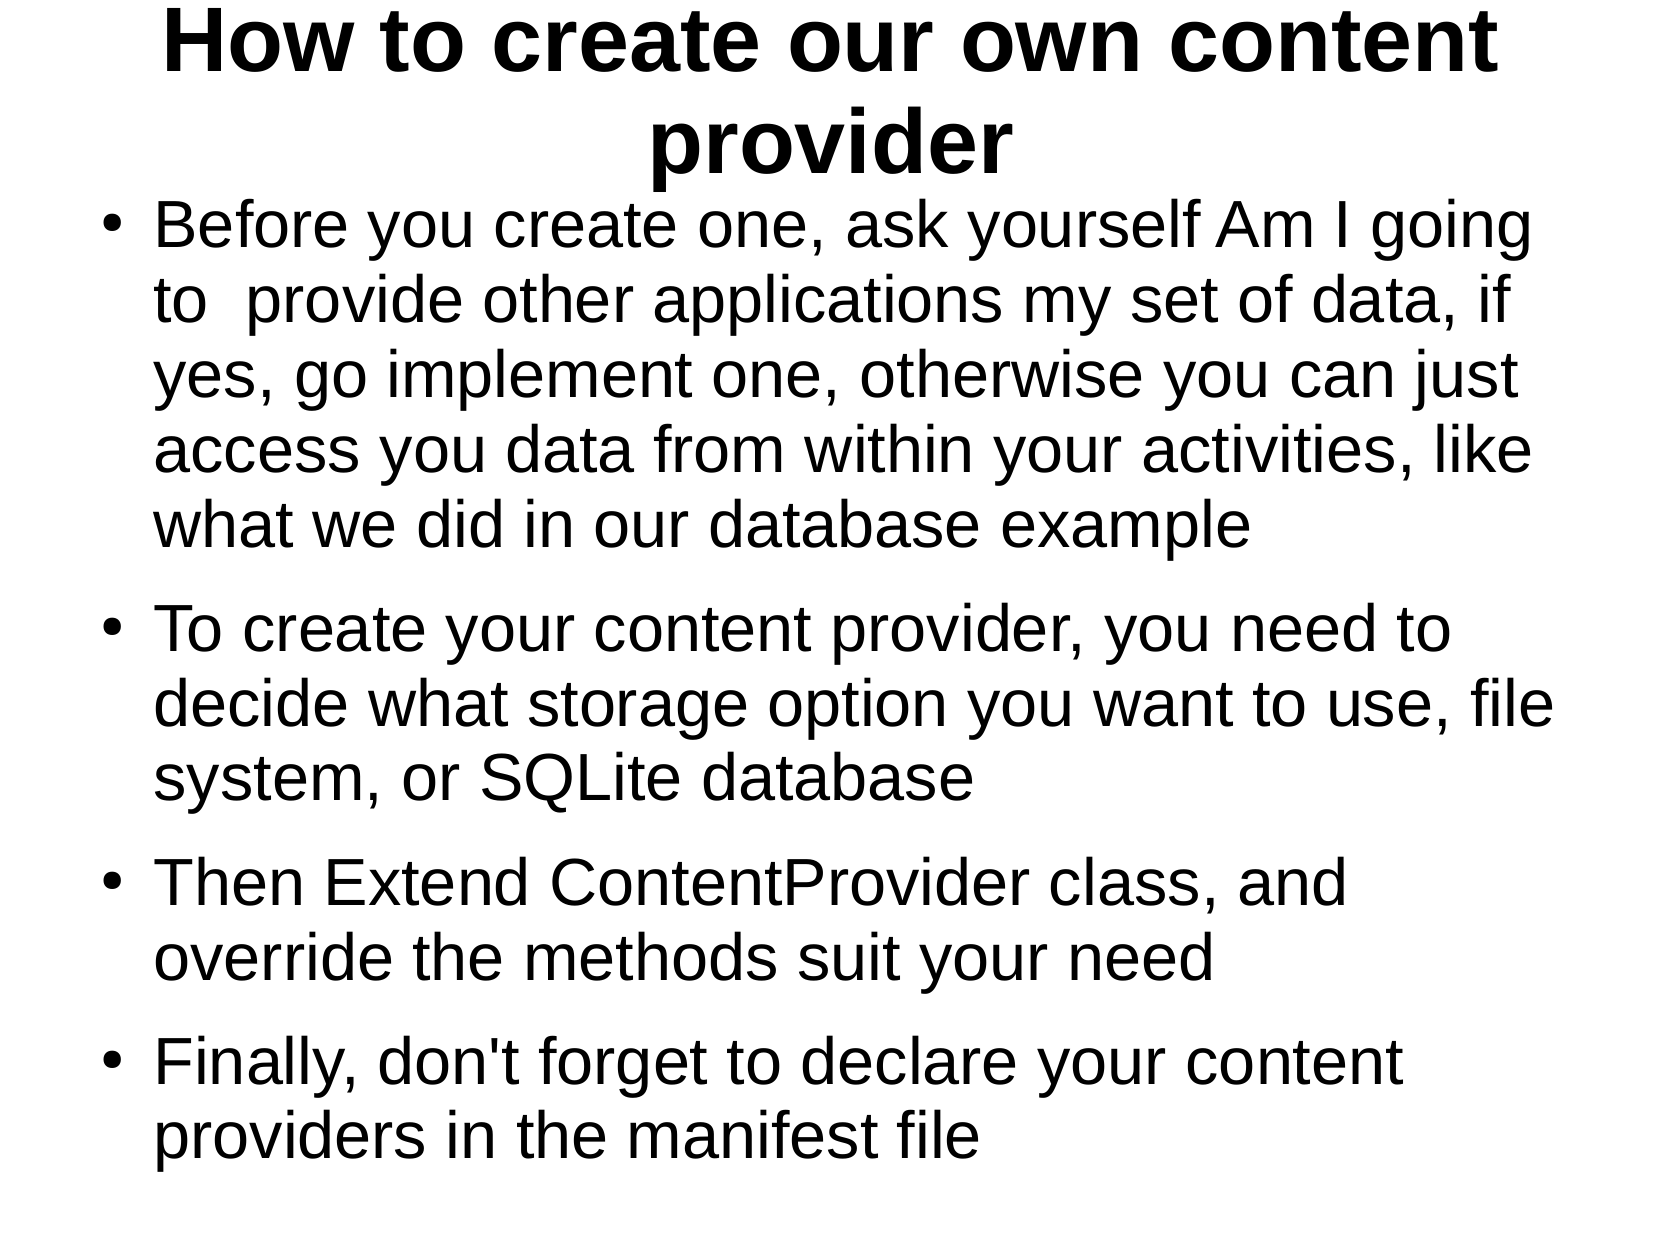

# How to create our own content provider
Before you create one, ask yourself Am I going to provide other applications my set of data, if yes, go implement one, otherwise you can just access you data from within your activities, like what we did in our database example
To create your content provider, you need to decide what storage option you want to use, file system, or SQLite database
Then Extend ContentProvider class, and override the methods suit your need
Finally, don't forget to declare your content providers in the manifest file